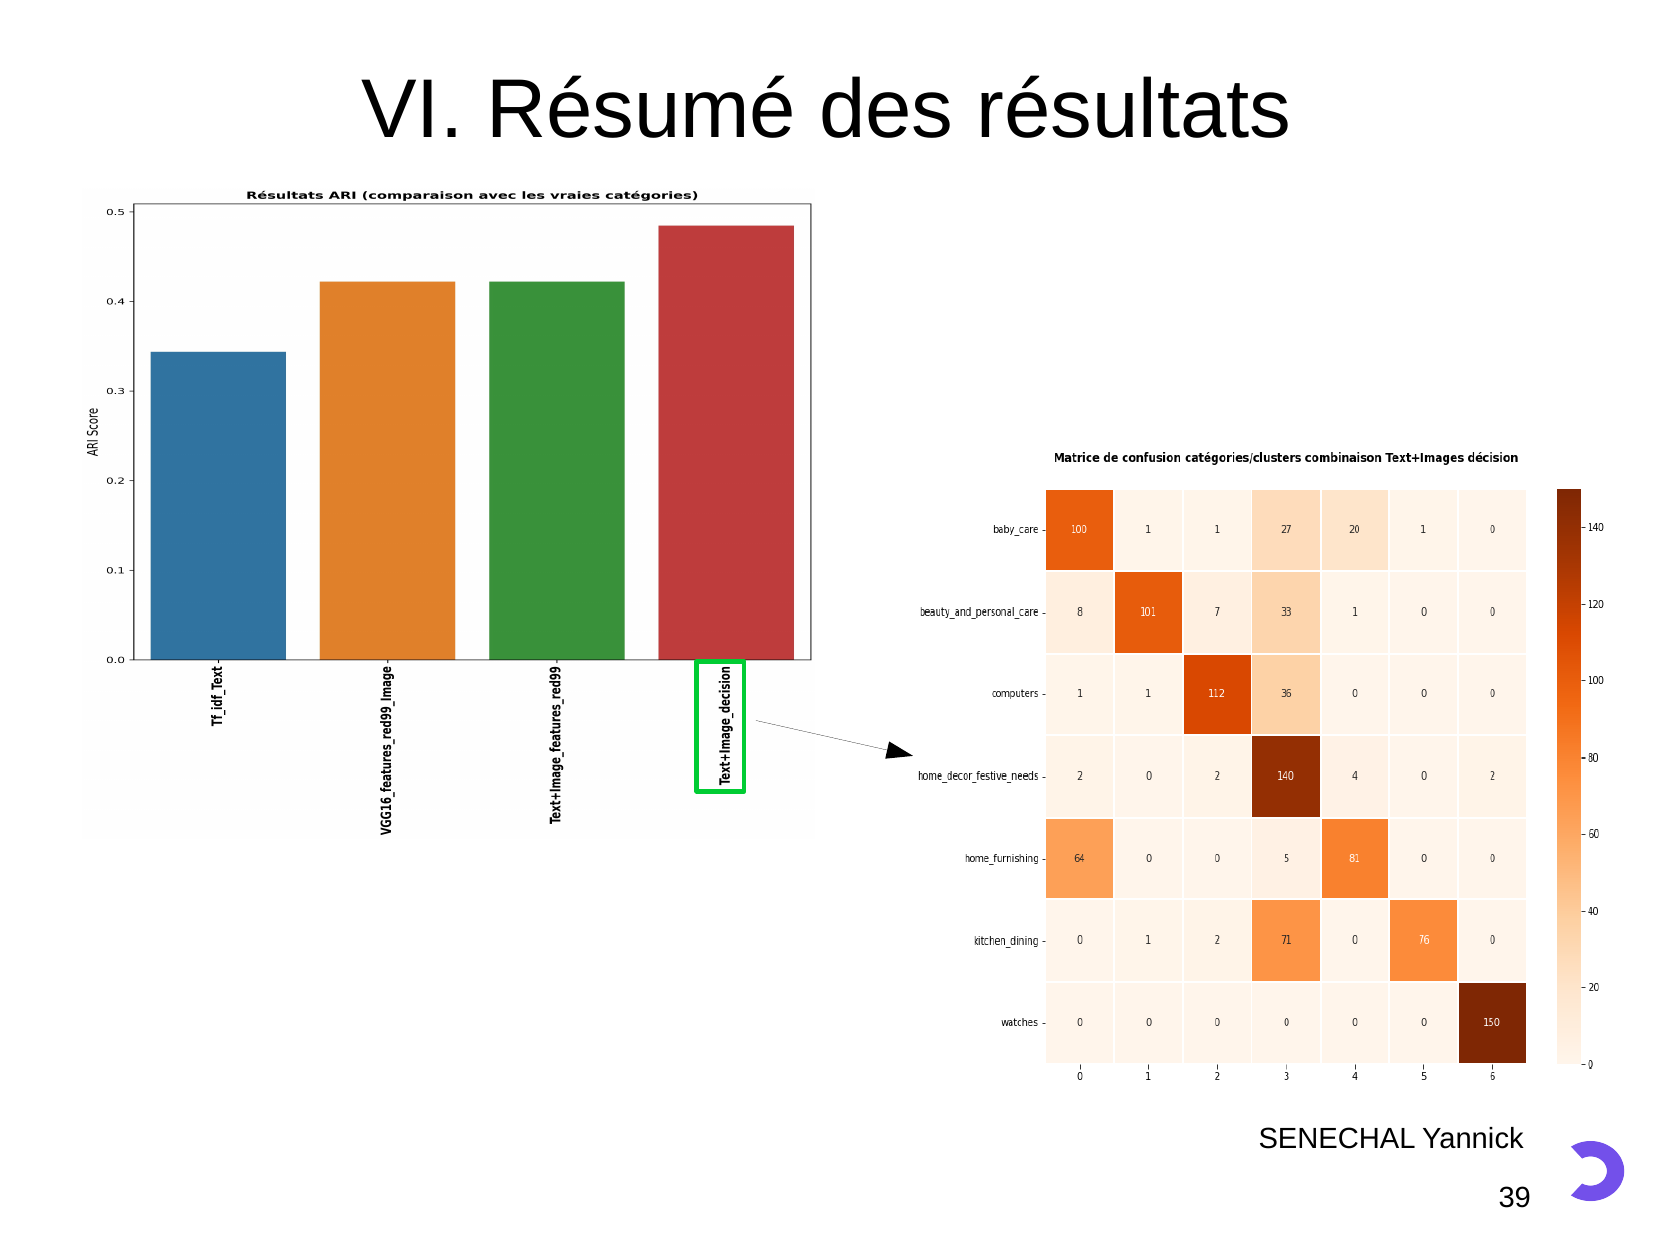

# VI. Résumé des résultats
SENECHAL Yannick
39